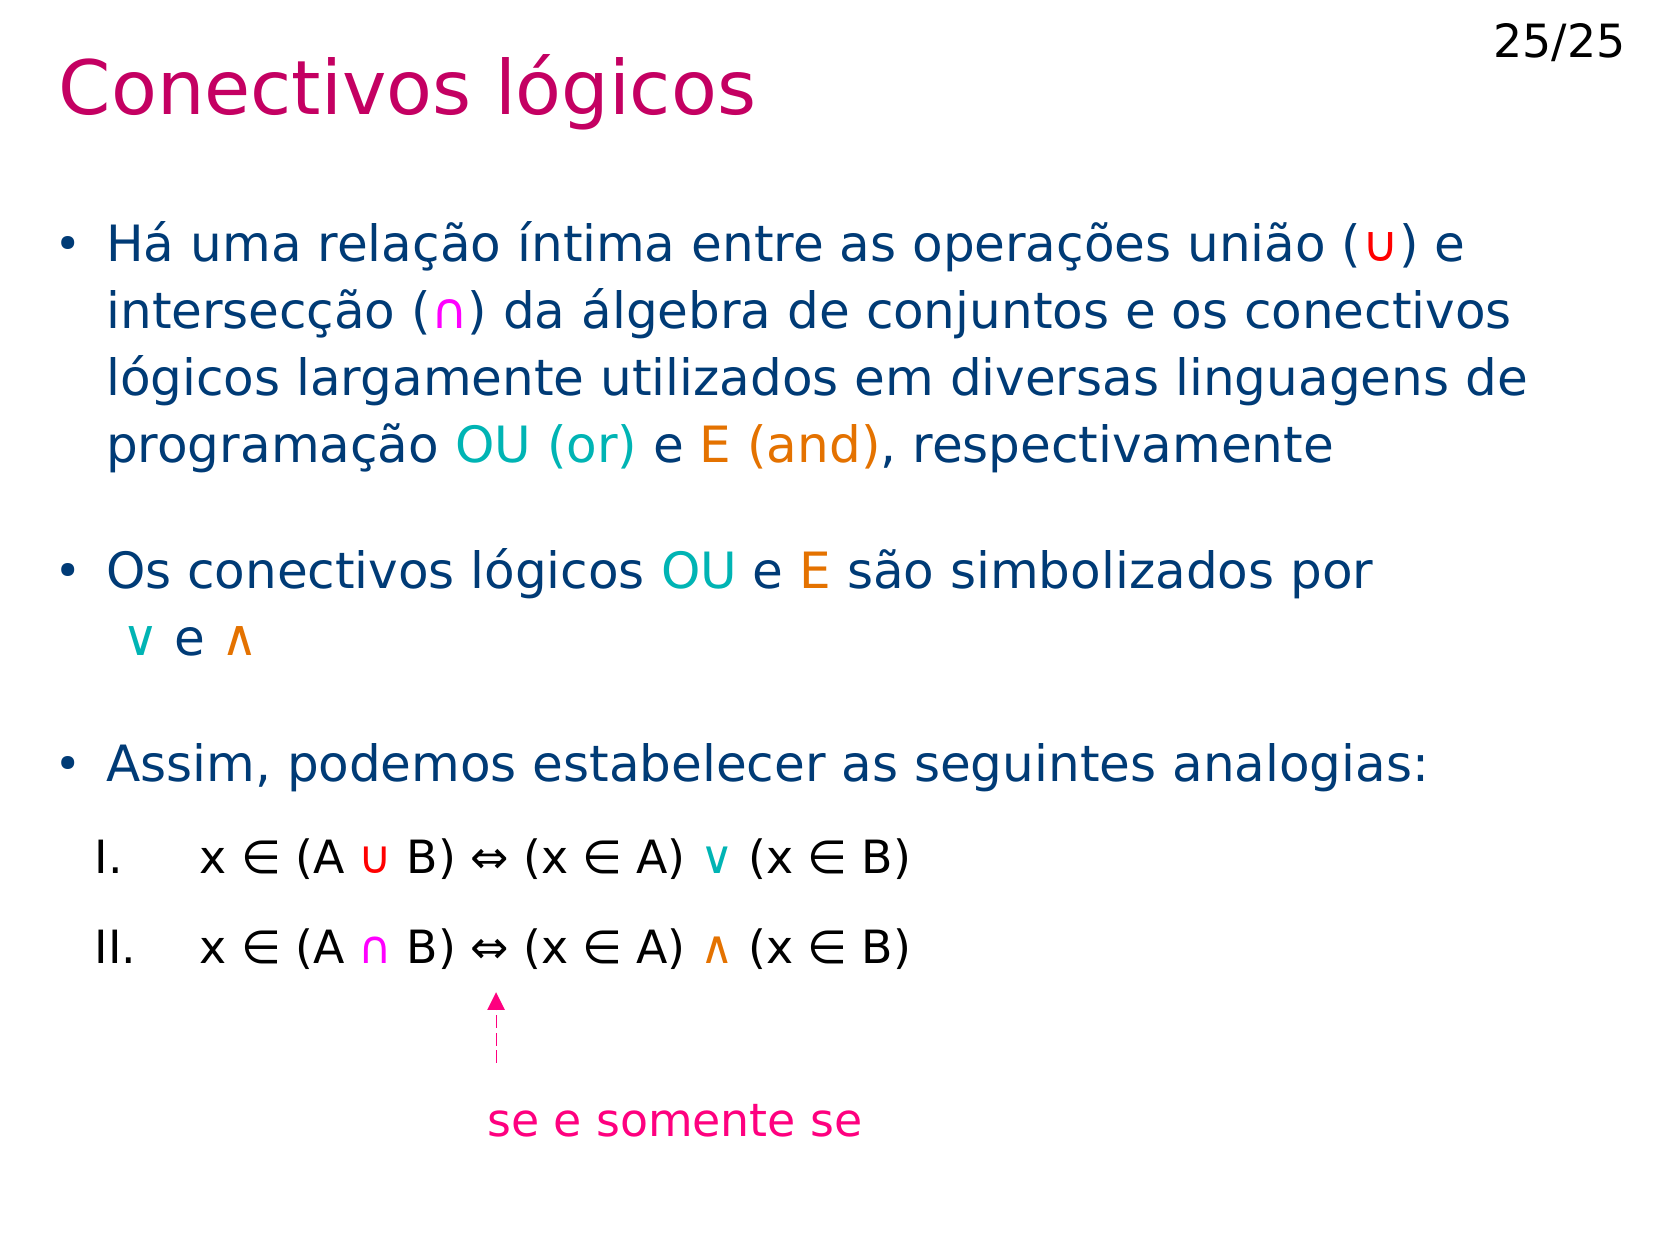

25
# Conectivos lógicos
Há uma relação íntima entre as operações união (∪) e intersecção (∩) da álgebra de conjuntos e os conectivos lógicos largamente utilizados em diversas linguagens de programação OU (or) e E (and), respectivamente
Os conectivos lógicos OU e E são simbolizados por
 ∨ e ∧
Assim, podemos estabelecer as seguintes analogias:
 x ∈ (A ∪ B) ⇔ (x ∈ A) ∨ (x ∈ B)
 x ∈ (A ∩ B) ⇔ (x ∈ A) ∧ (x ∈ B)
se e somente se